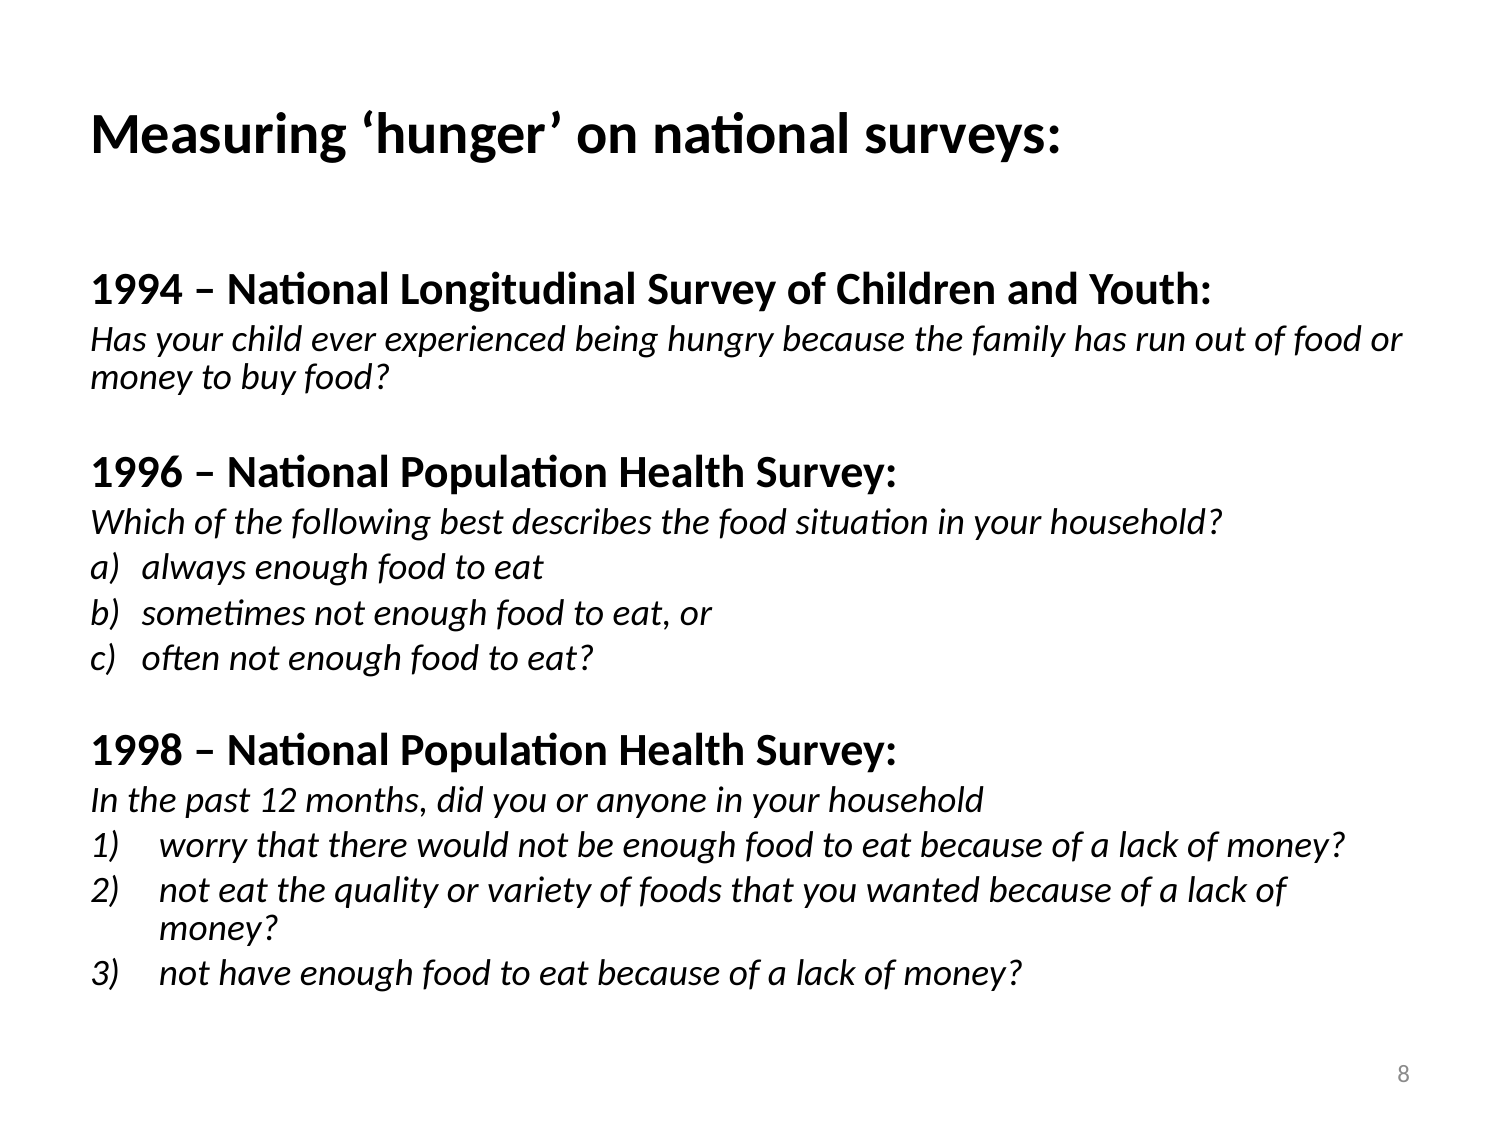

# Measuring ‘hunger’ on national surveys:
1994 – National Longitudinal Survey of Children and Youth:
Has your child ever experienced being hungry because the family has run out of food or money to buy food?
1996 – National Population Health Survey:
Which of the following best describes the food situation in your household?
always enough food to eat
sometimes not enough food to eat, or
often not enough food to eat?
1998 – National Population Health Survey:
In the past 12 months, did you or anyone in your household
worry that there would not be enough food to eat because of a lack of money?
not eat the quality or variety of foods that you wanted because of a lack of money?
not have enough food to eat because of a lack of money?